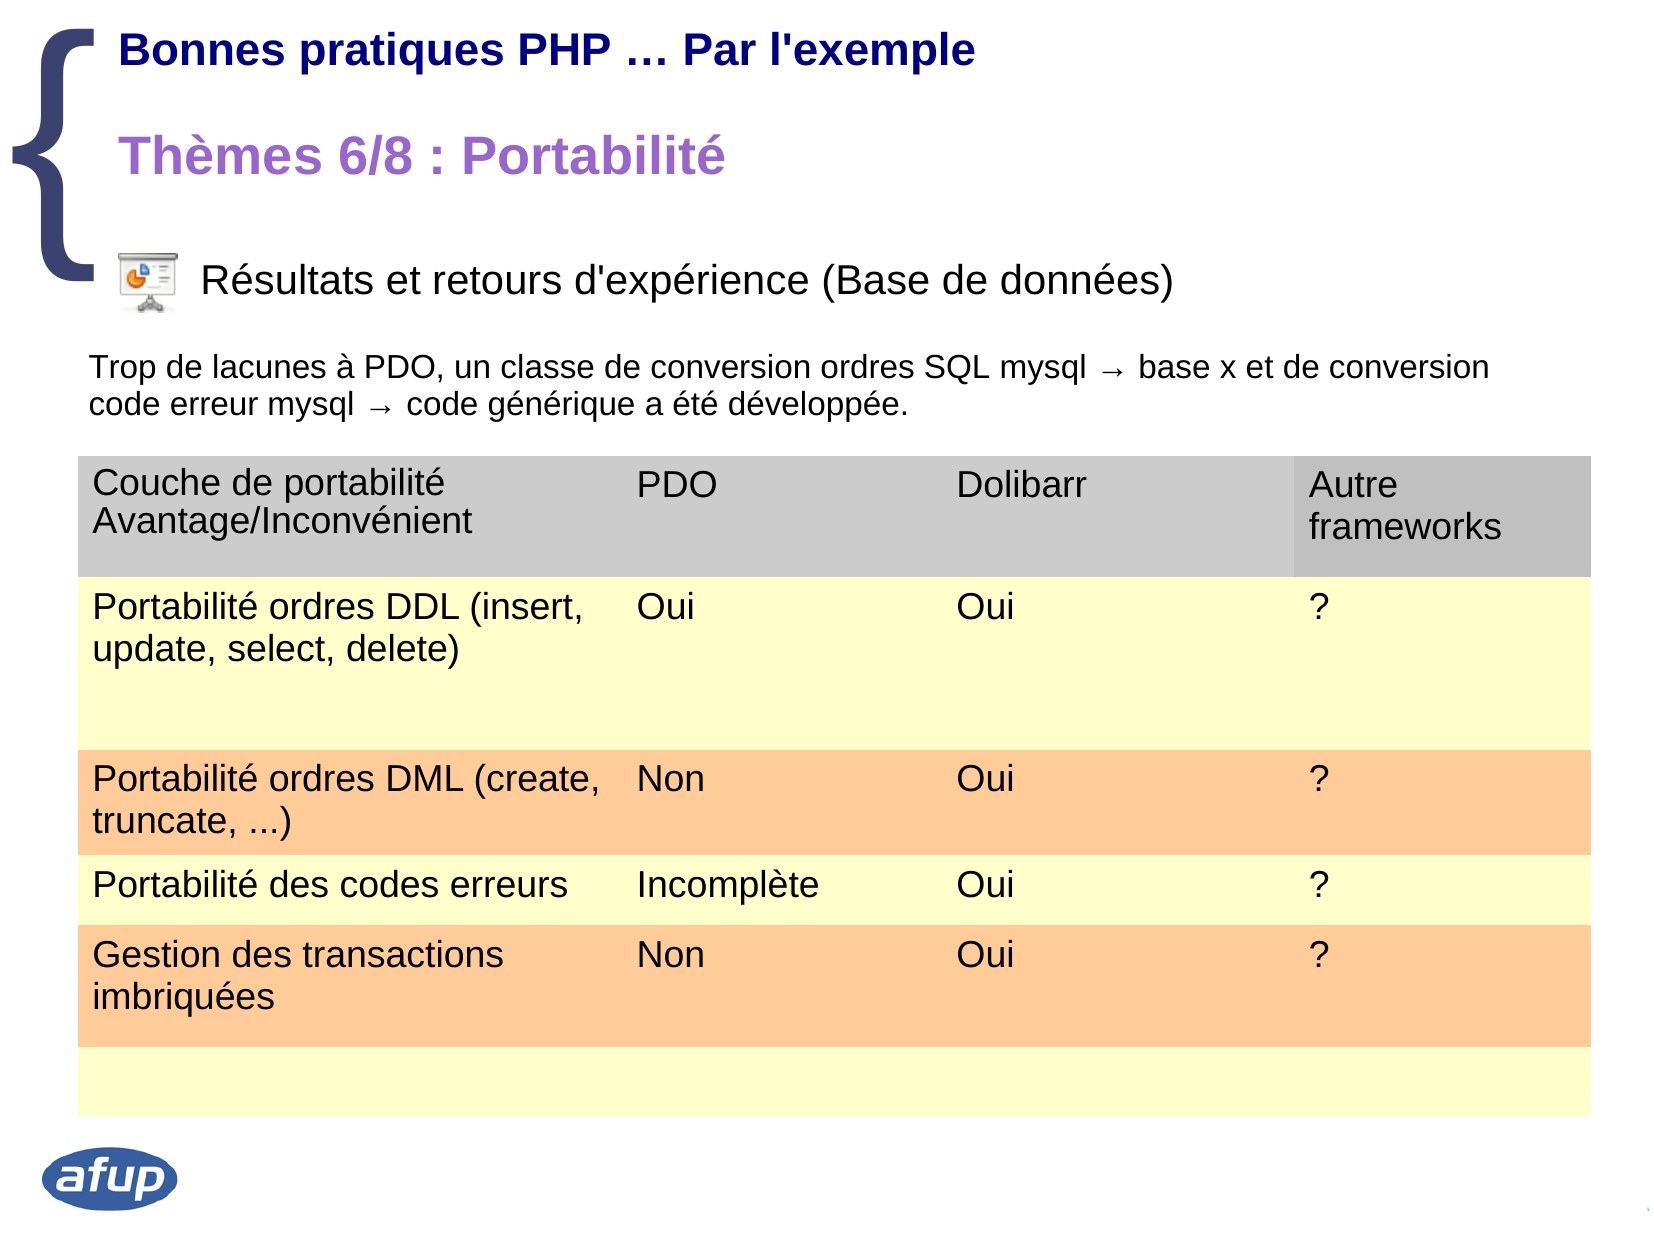

# Bonnes pratiques PHP … Par l'exemple Thèmes 6/8 : Portabilité
 Résultats et retours d'expérience (Base de données)
Trop de lacunes à PDO, un classe de conversion ordres SQL mysql → base x et de conversion code erreur mysql → code générique a été développée.
| Couche de portabilité Avantage/Inconvénient | PDO | Dolibarr | Autre frameworks |
| --- | --- | --- | --- |
| Portabilité ordres DDL (insert, update, select, delete) | Oui | Oui | ? |
| Portabilité ordres DML (create, truncate, ...) | Non | Oui | ? |
| Portabilité des codes erreurs | Incomplète | Oui | ? |
| Gestion des transactions imbriquées | Non | Oui | ? |
| | | | |